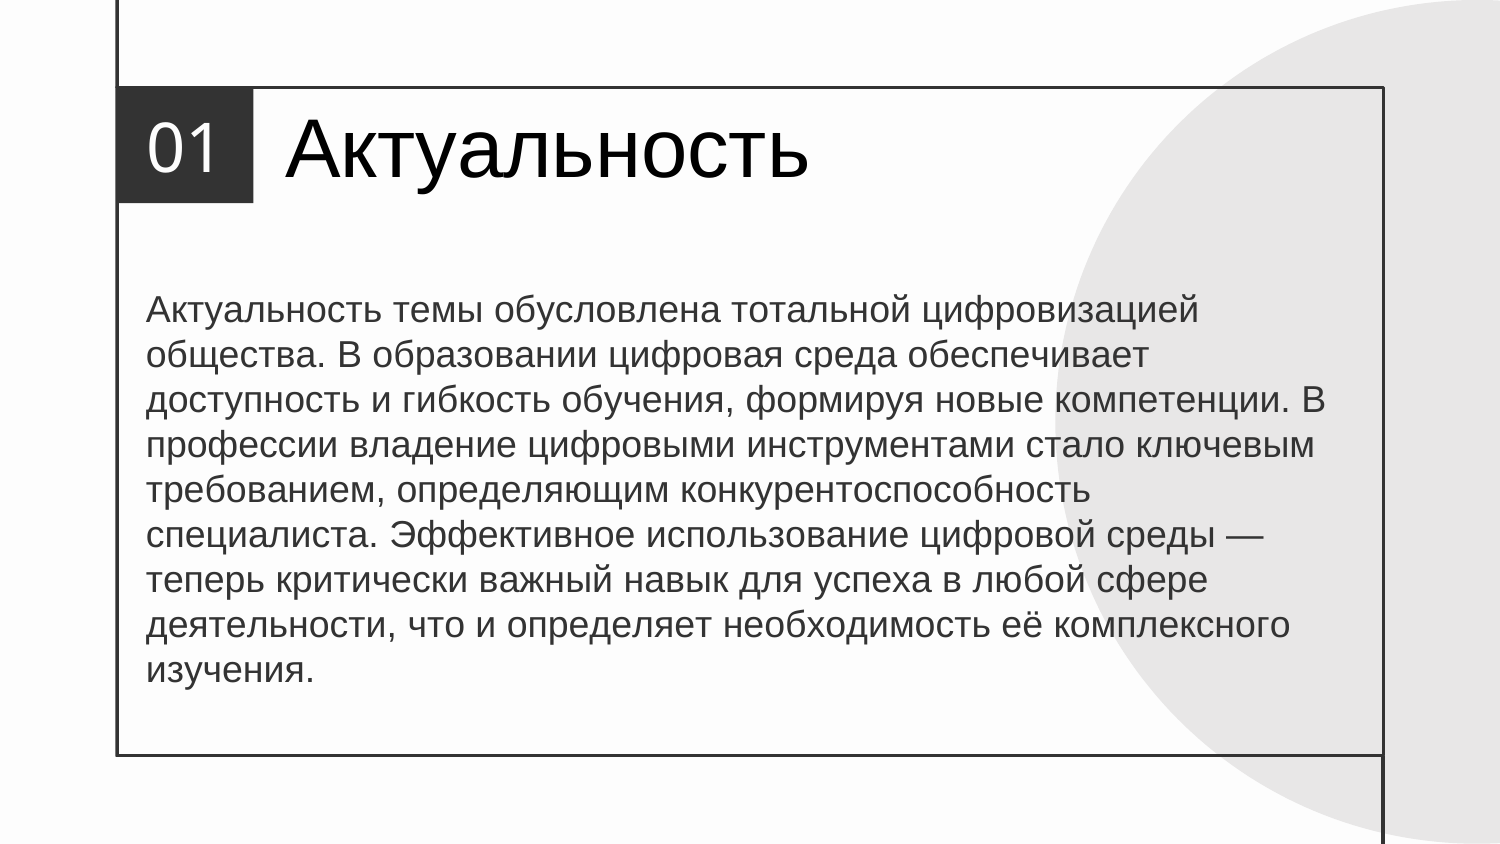

Актуальность
# 01
Актуальность темы обусловлена тотальной цифровизацией общества. В образовании цифровая среда обеспечивает доступность и гибкость обучения, формируя новые компетенции. В профессии владение цифровыми инструментами стало ключевым
требованием, определяющим конкурентоспособность специалиста. Эффективное использование цифровой среды — теперь критически важный навык для успеха в любой сфере деятельности, что и определяет необходимость её комплексного изучения.